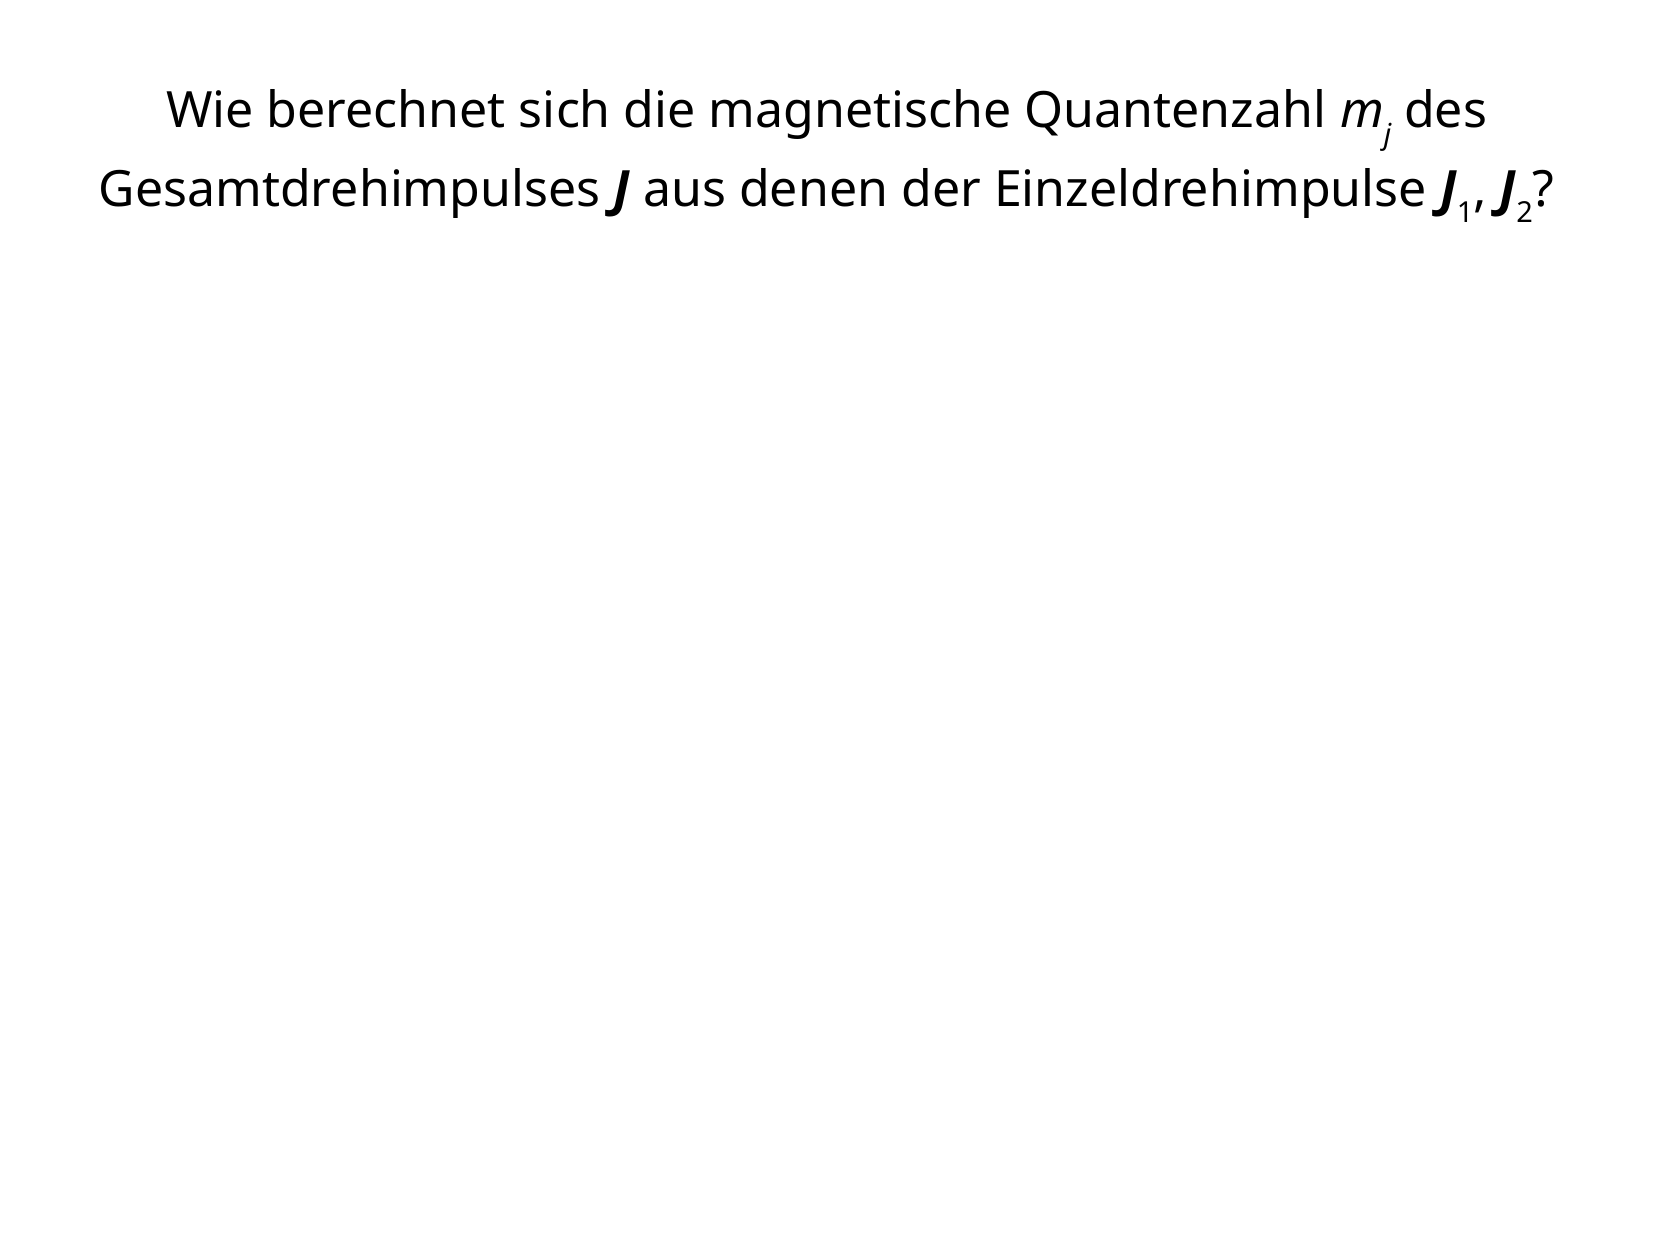

# Wie berechnet sich die magnetische Quantenzahl mj des Gesamtdrehimpulses J aus denen der Einzeldrehimpulse J1, J2?